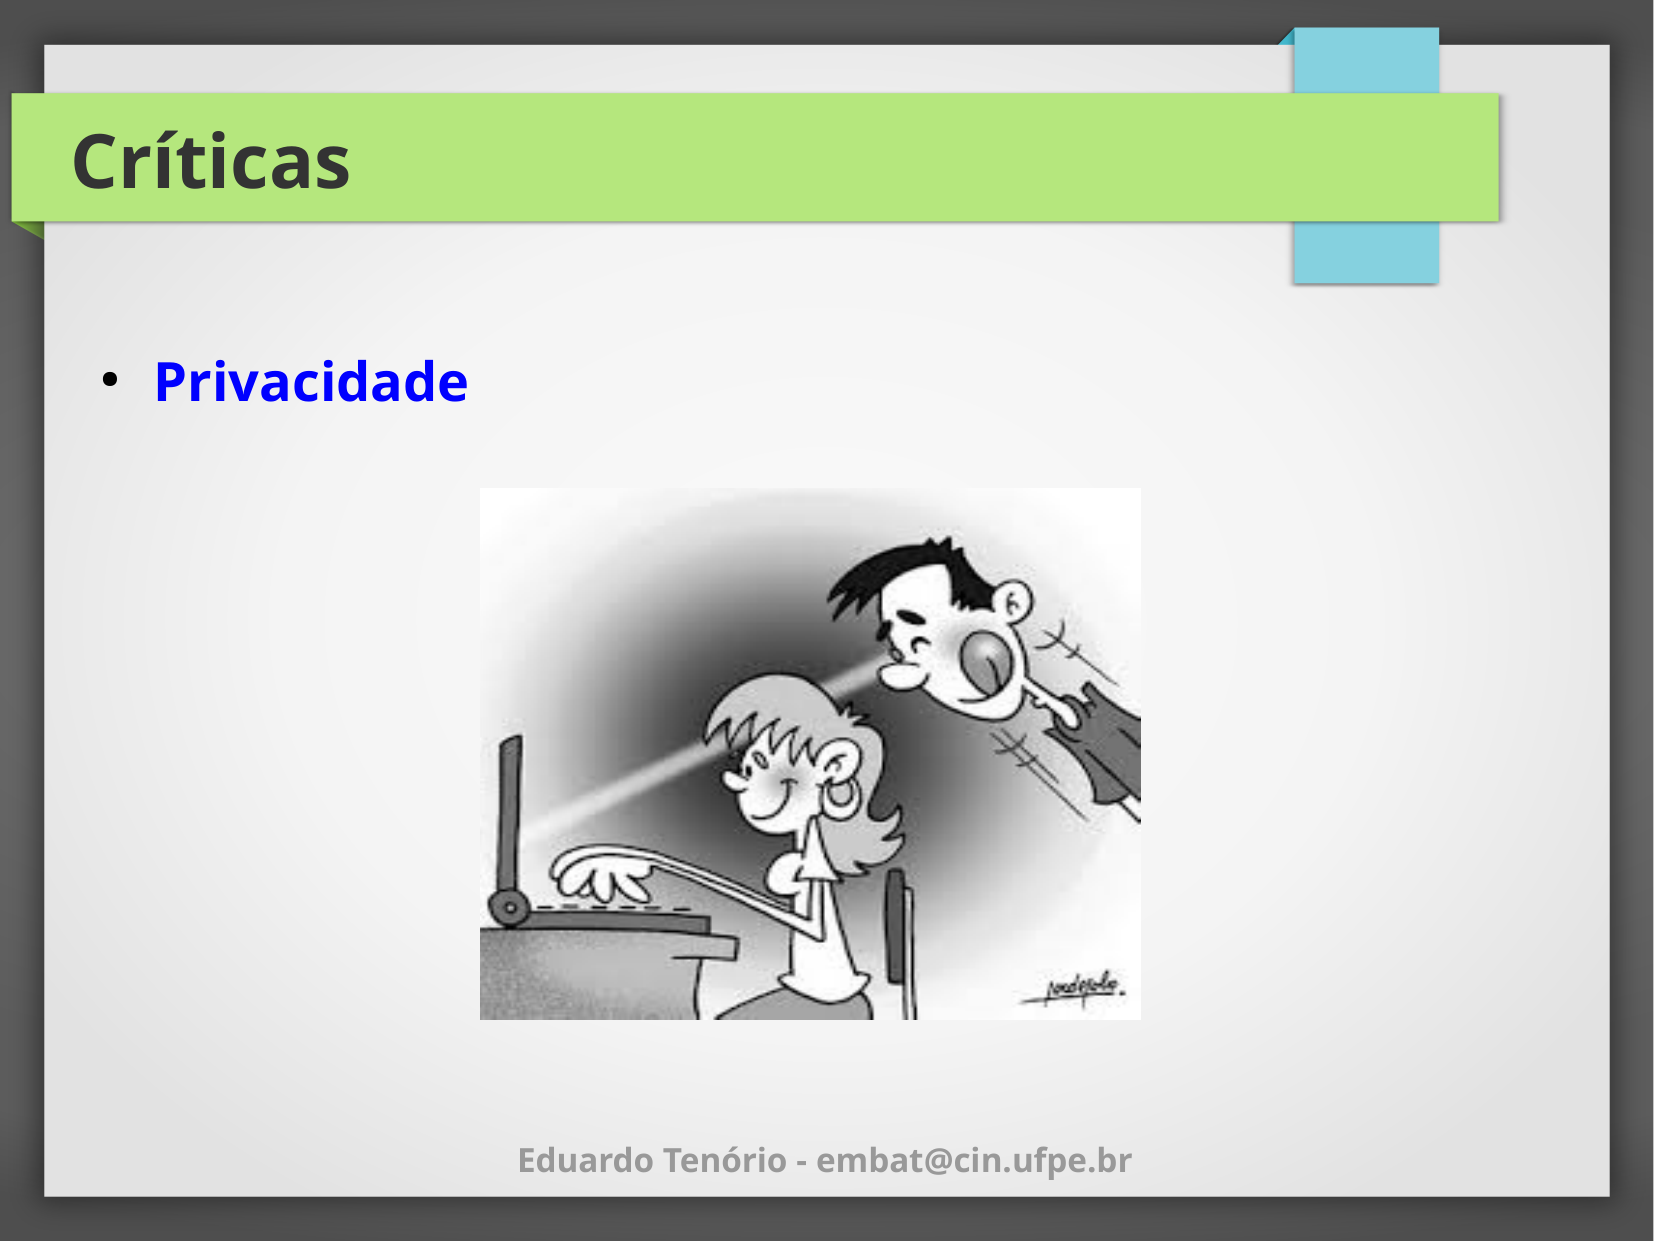

# Críticas
Privacidade
Eduardo Tenório - embat@cin.ufpe.br